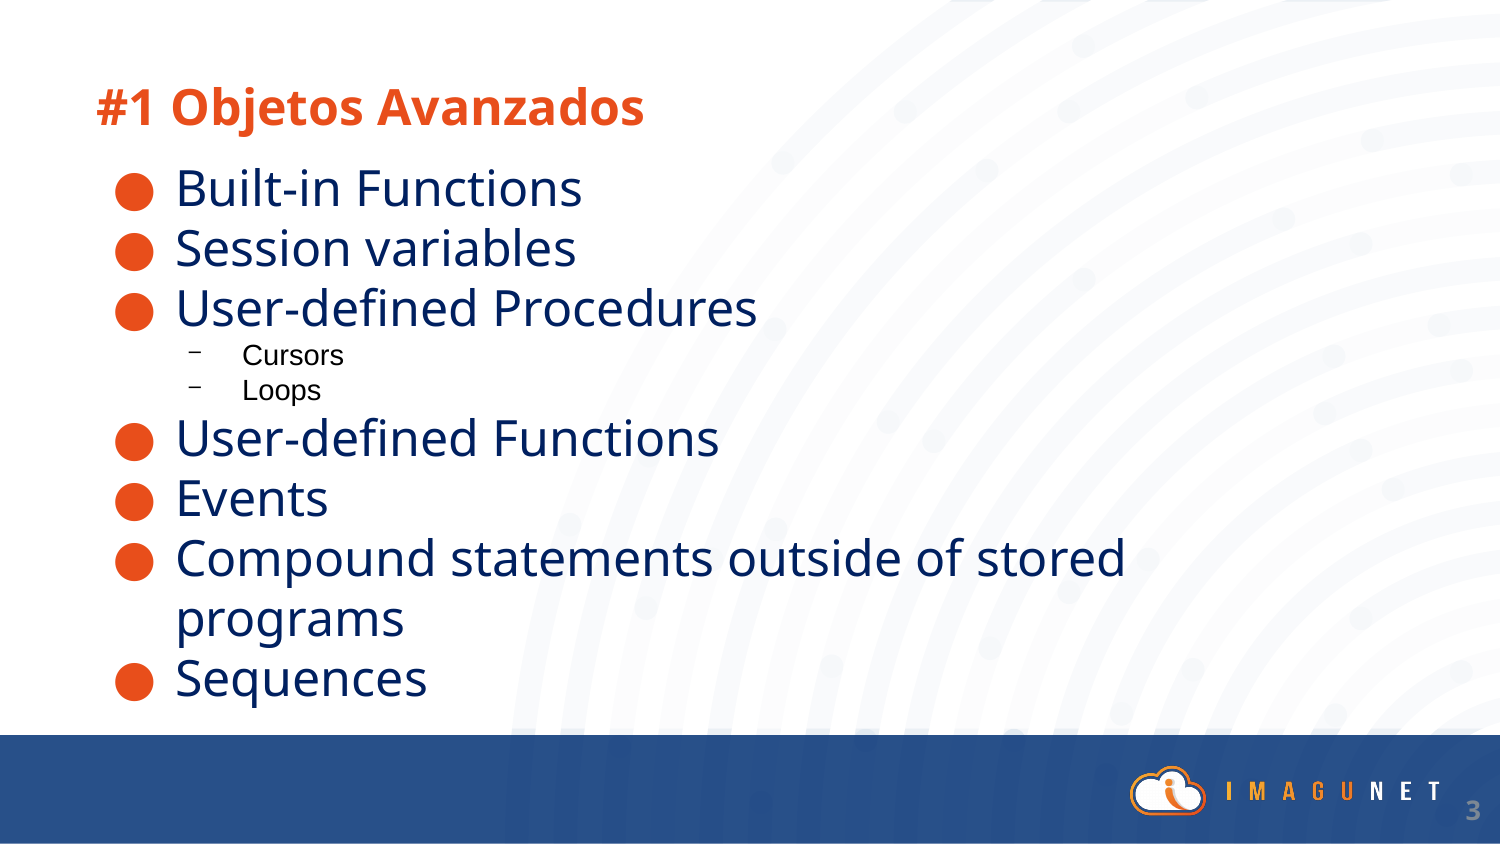

# #1 Objetos Avanzados
Built-in Functions
Session variables
User-defined Procedures
Cursors
Loops
User-defined Functions
Events
Compound statements outside of stored programs
Sequences